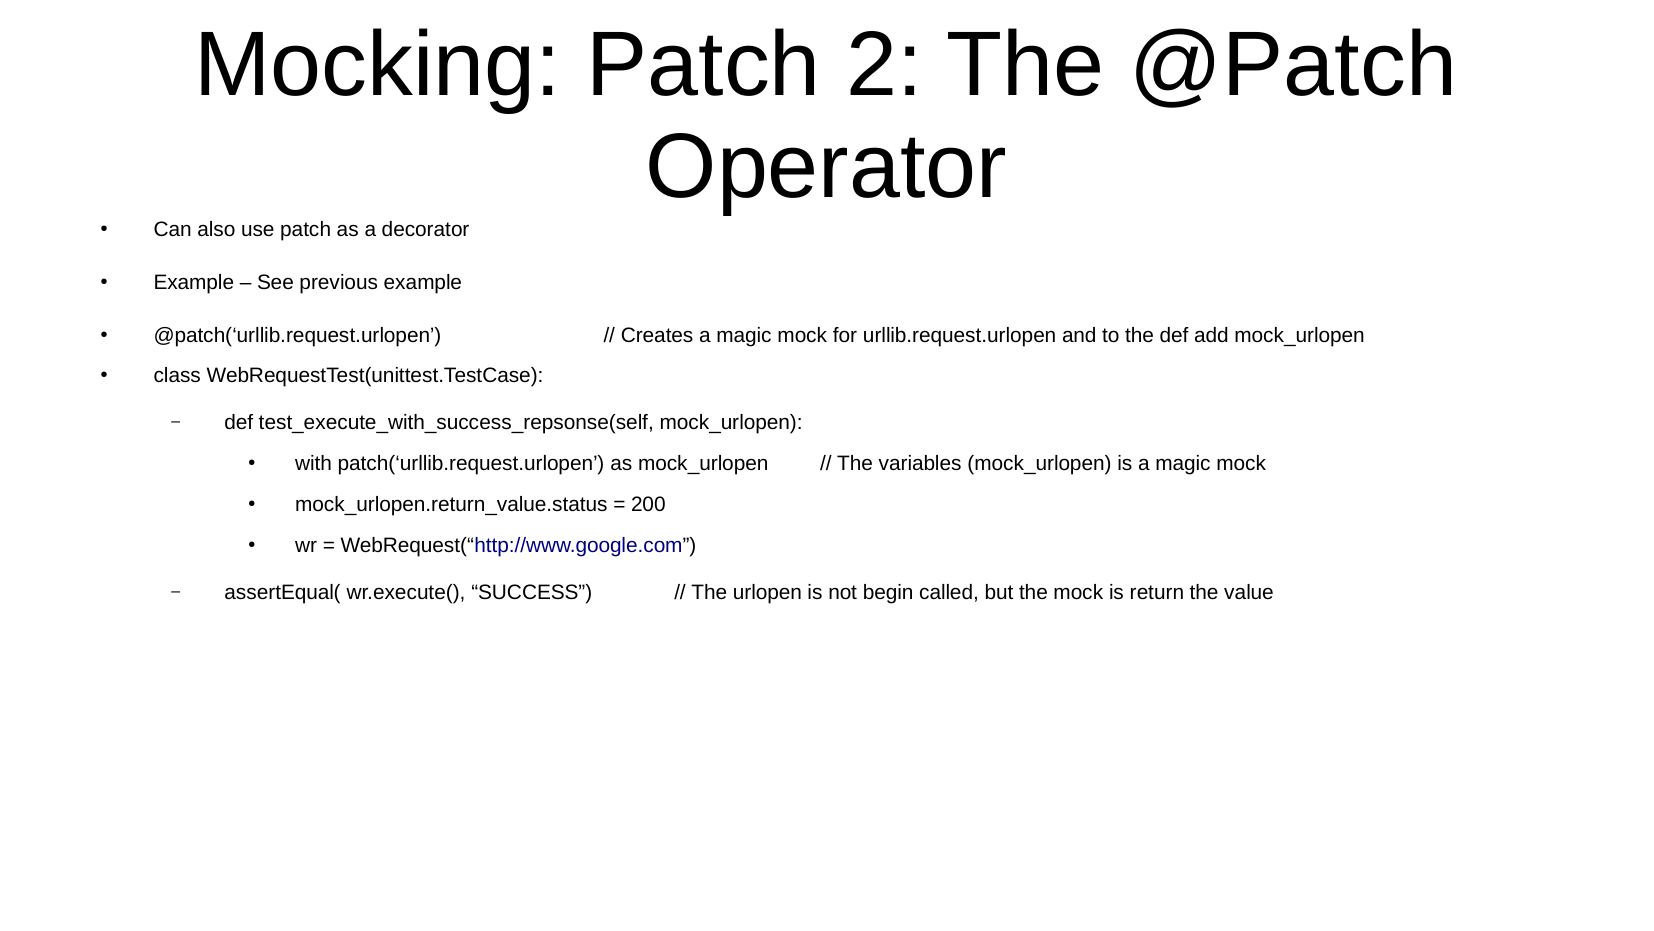

# Mocking: Patch 2: The @Patch Operator
Can also use patch as a decorator
Example – See previous example
@patch(‘urllib.request.urlopen’)			// Creates a magic mock for urllib.request.urlopen and to the def add mock_urlopen
class WebRequestTest(unittest.TestCase):
def test_execute_with_success_repsonse(self, mock_urlopen):
with patch(‘urllib.request.urlopen’) as mock_urlopen	// The variables (mock_urlopen) is a magic mock
mock_urlopen.return_value.status = 200
wr = WebRequest(“http://www.google.com”)
assertEqual( wr.execute(), “SUCCESS”)		// The urlopen is not begin called, but the mock is return the value